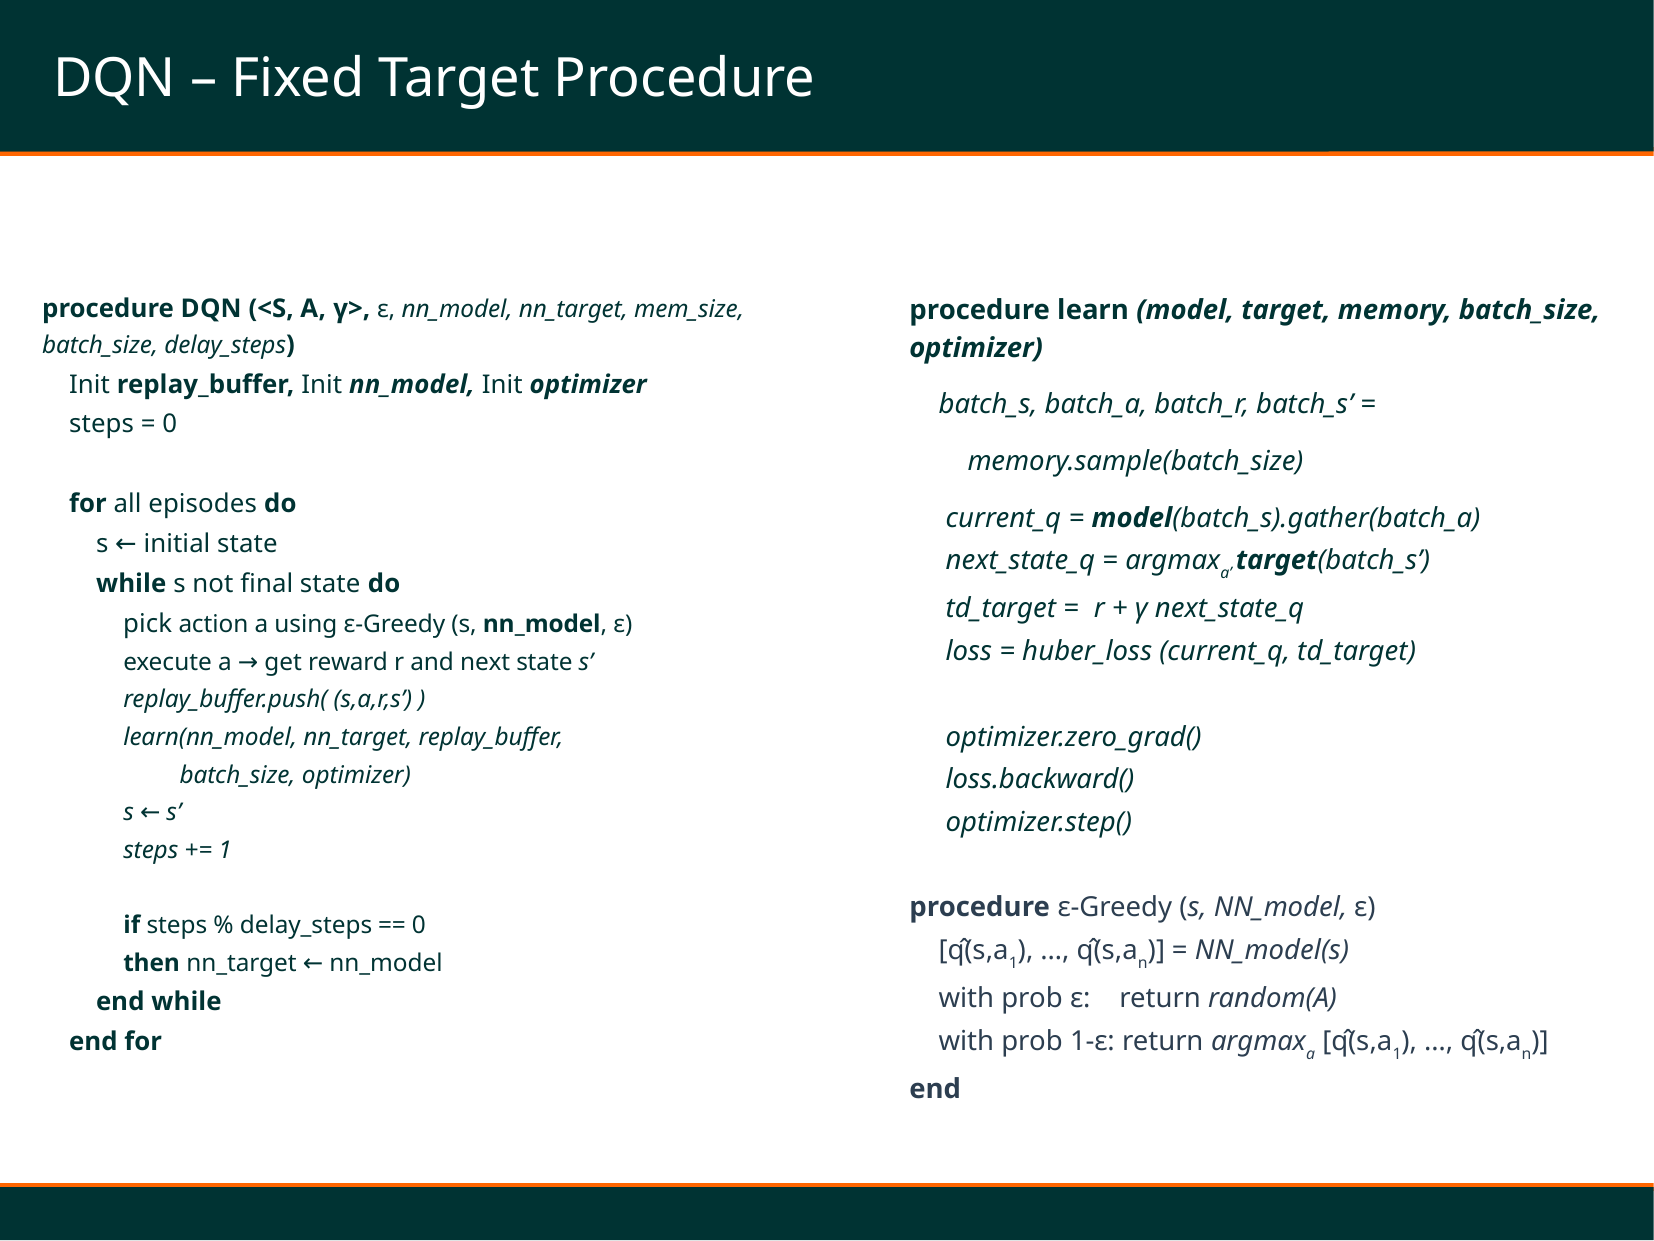

# DQN – Fixed Target Procedure
procedure DQN (<S, A, γ>, ε, nn_model, nn_target, mem_size, batch_size, delay_steps)
 Init replay_buffer, Init nn_model, Init optimizer
 steps = 0
 for all episodes do
 s ← initial state
 while s not final state do
 pick action a using ε-Greedy (s, nn_model, ε)
 execute a → get reward r and next state s’
 replay_buffer.push( (s,a,r,s’) )
 learn(nn_model, nn_target, replay_buffer,
 batch_size, optimizer)
 s ← s’
 steps += 1
 if steps % delay_steps == 0
 then nn_target ← nn_model
 end while
 end for
procedure learn (model, target, memory, batch_size, optimizer)
 batch_s, batch_a, batch_r, batch_s’ =
 memory.sample(batch_size)
 current_q = model(batch_s).gather(batch_a)
 next_state_q = argmaxa’ target(batch_s’)
 td_target = r + γ next_state_q
 loss = huber_loss (current_q, td_target)
 optimizer.zero_grad()
 loss.backward()
 optimizer.step()
procedure ε-Greedy (s, NN_model, ε)
 [q̂(s,a1), …, q̂(s,an)] = NN_model(s)
 with prob ε: return random(A)
 with prob 1-ε: return argmaxa [q̂(s,a1), …, q̂(s,an)]
end